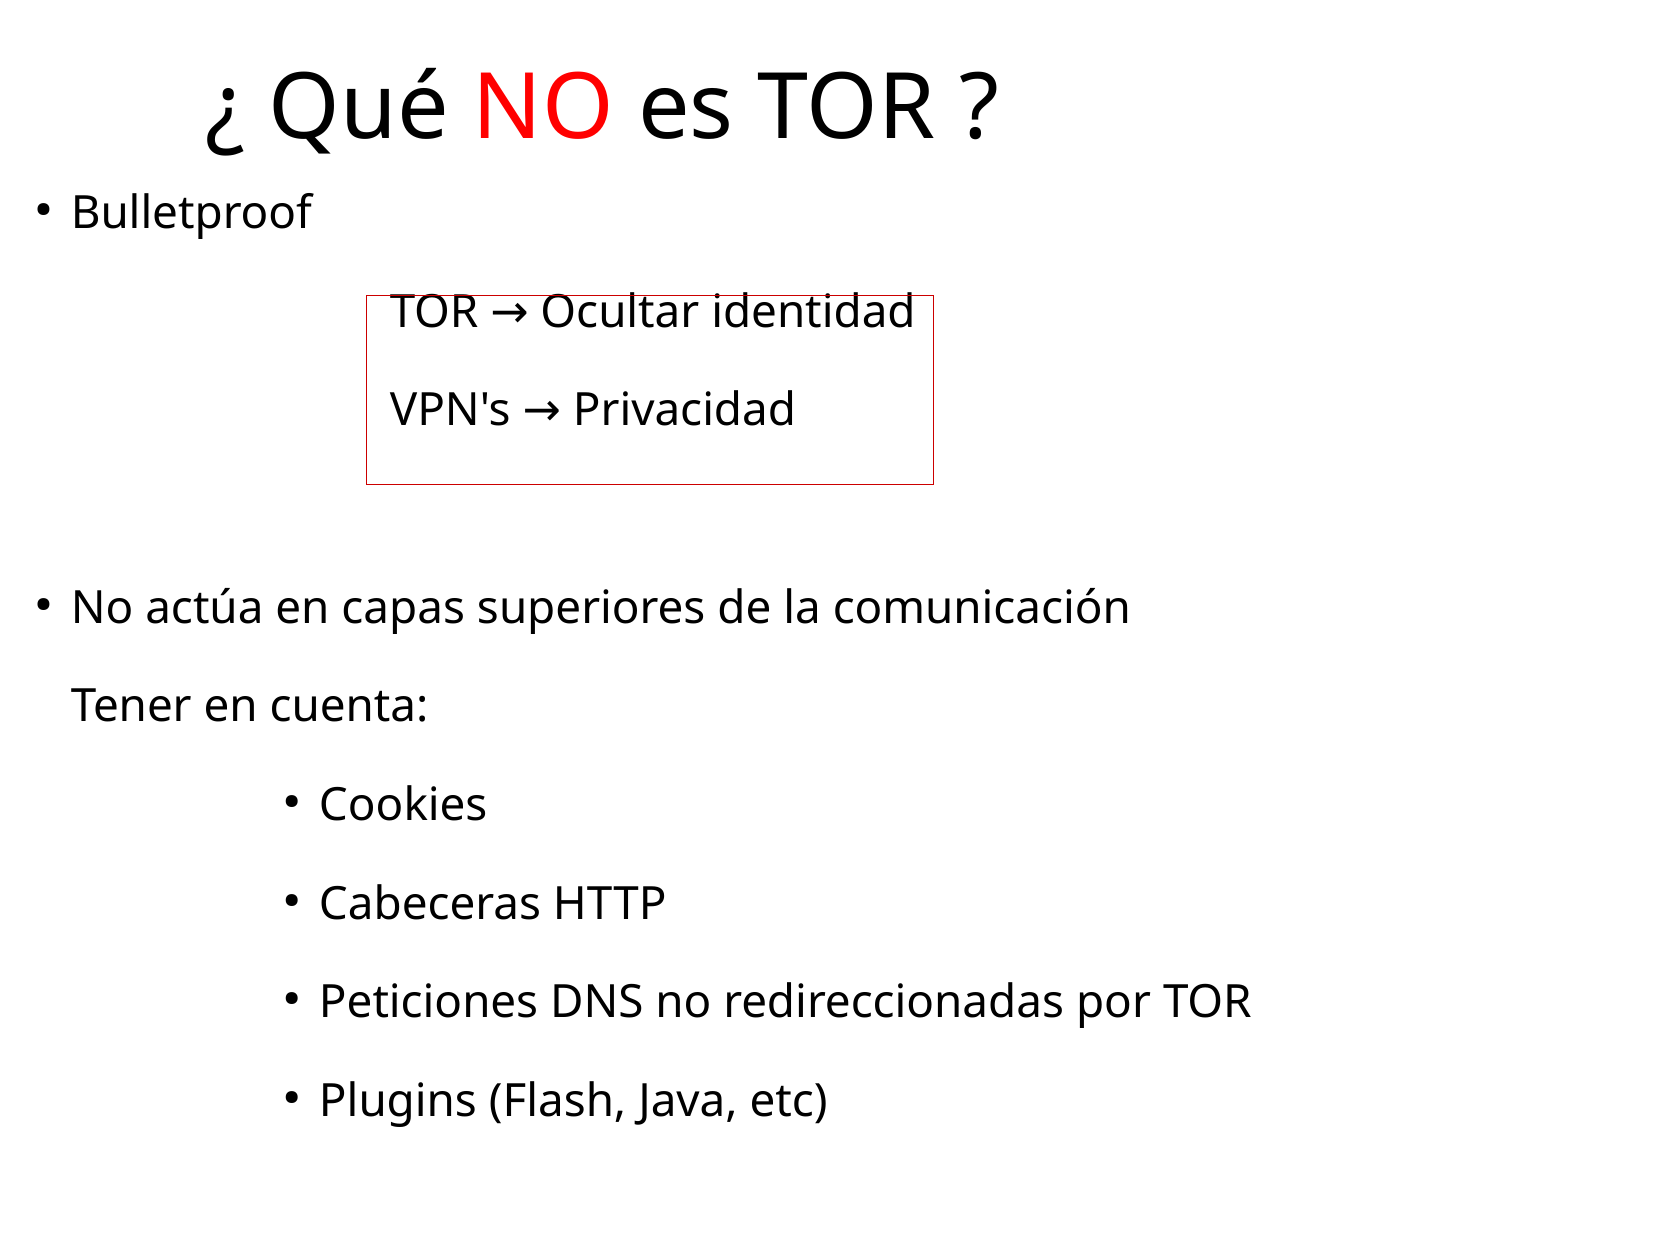

¿ Qué NO es TOR ?
Bulletproof
TOR → Ocultar identidad
VPN's → Privacidad
No actúa en capas superiores de la comunicación
Tener en cuenta:
Cookies
Cabeceras HTTP
Peticiones DNS no redireccionadas por TOR
Plugins (Flash, Java, etc)
#